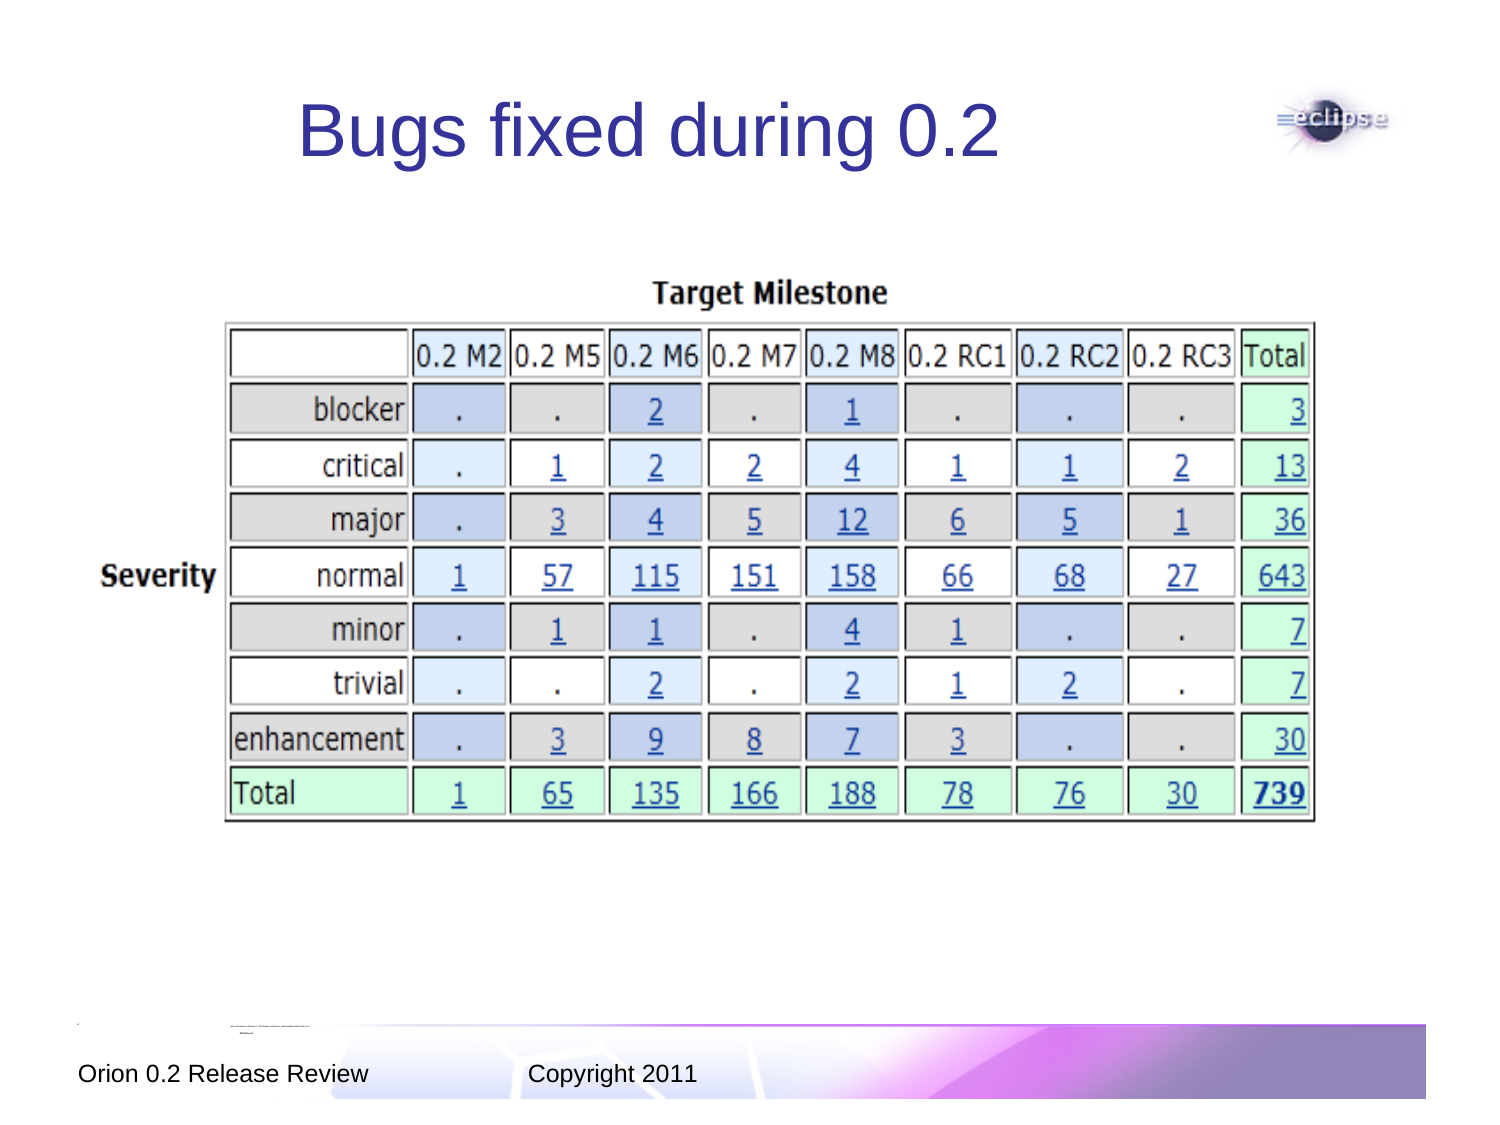

# Bugs fixed during 0.2
10
Copyright 2011